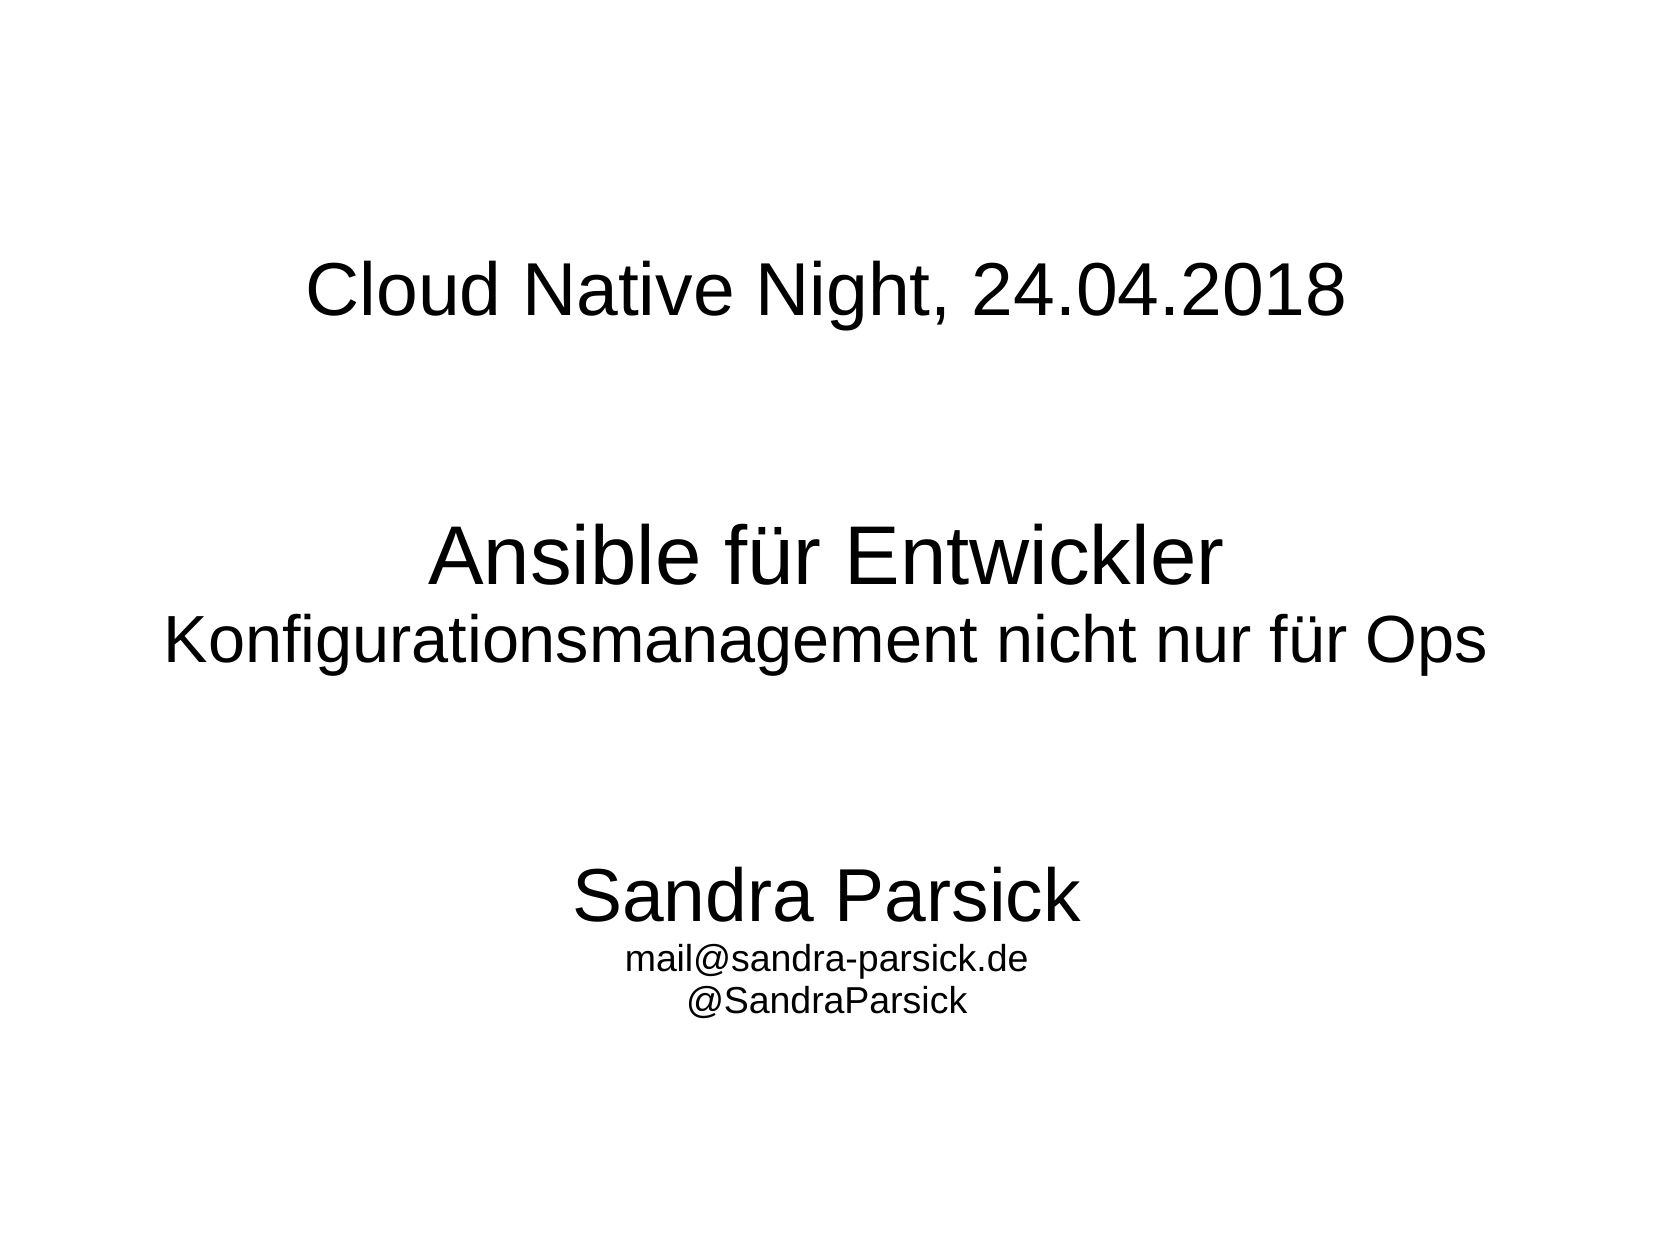

# Cloud Native Night, 24.04.2018
Ansible für Entwickler Konfigurationsmanagement nicht nur für Ops
Sandra Parsick
mail@sandra-parsick.de
@SandraParsick